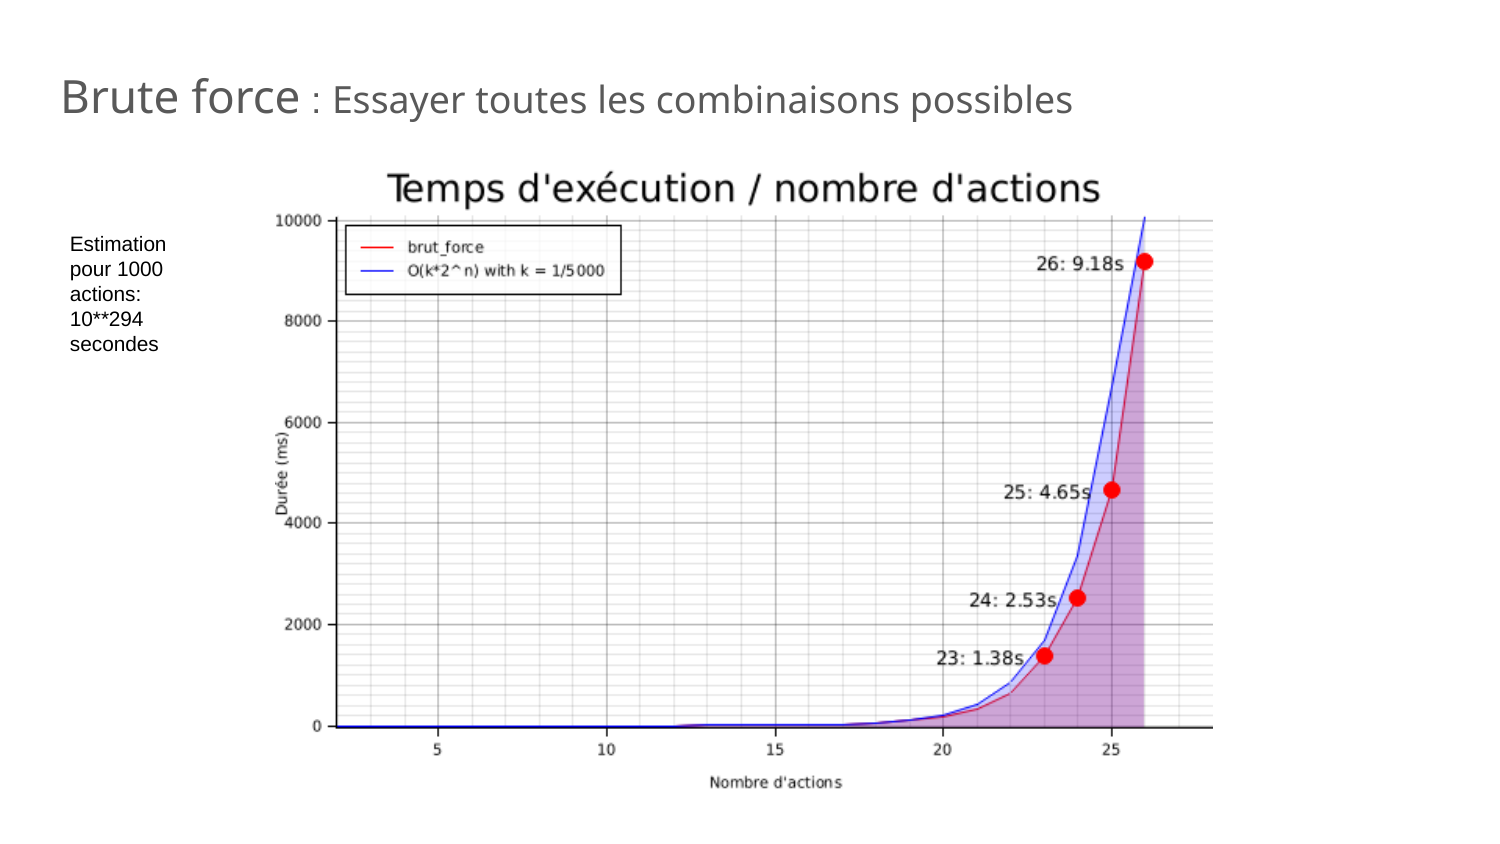

# Brute force : Essayer toutes les combinaisons possibles
Estimation pour 1000 actions:
10**294 secondes